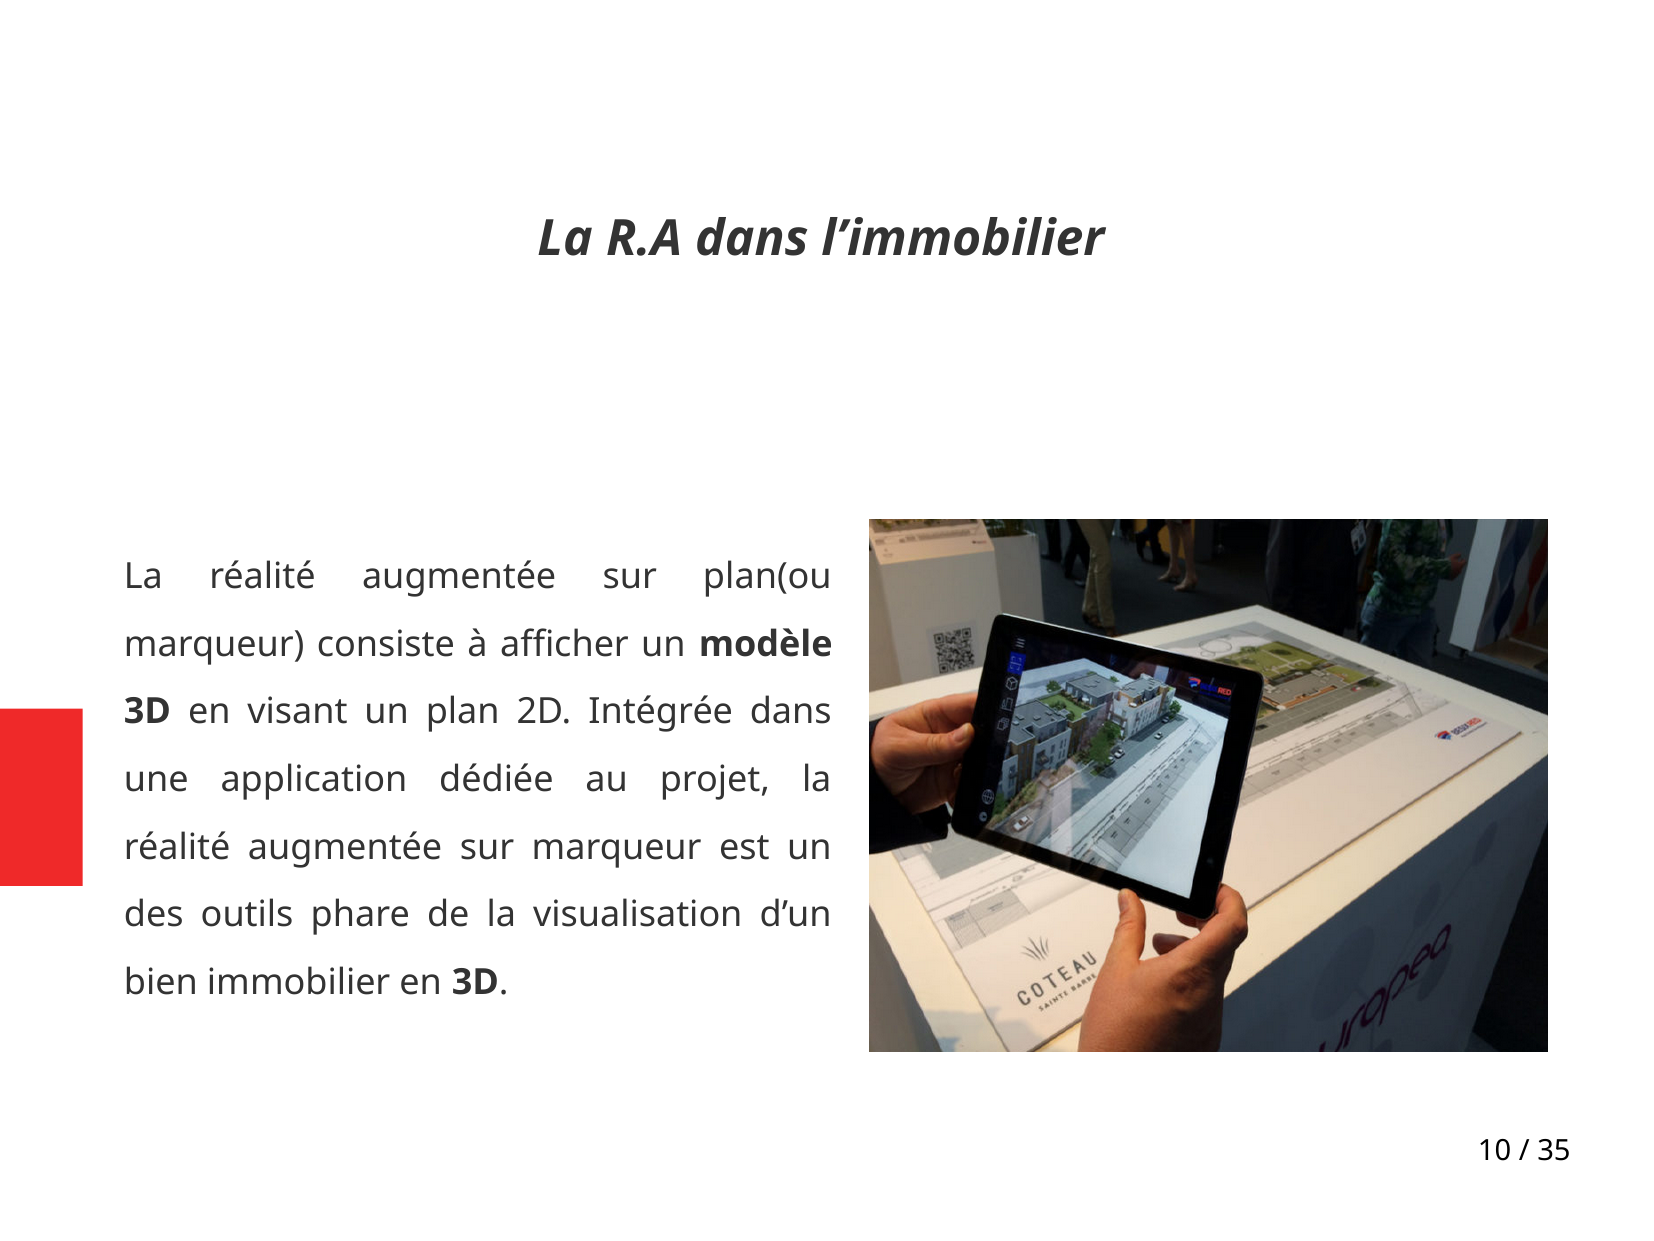

# La R.A dans l’immobilier
La réalité augmentée sur plan(ou marqueur) consiste à afficher un modèle 3D en visant un plan 2D. Intégrée dans une application dédiée au projet, la réalité augmentée sur marqueur est un des outils phare de la visualisation d’un bien immobilier en 3D.
10